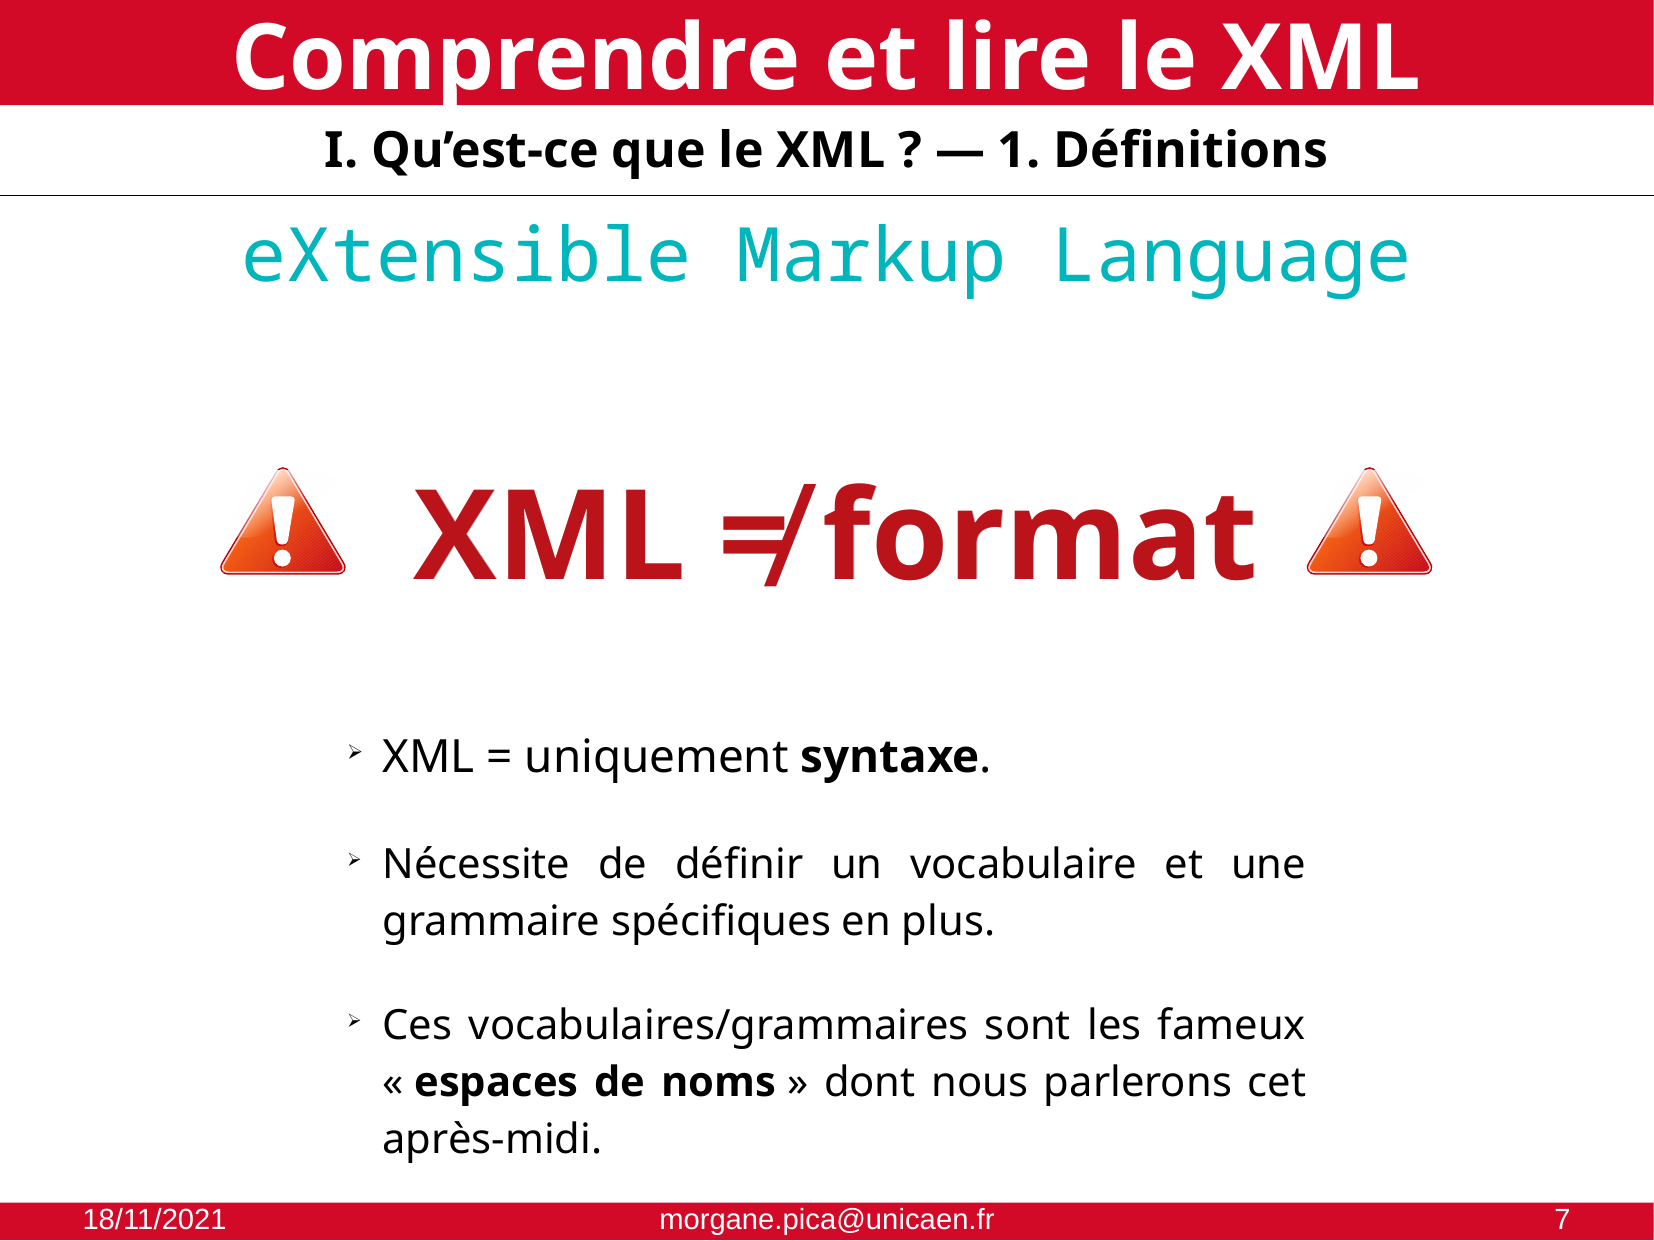

# Comprendre et lire le XML
I. Qu’est-ce que le XML ? — 1. Définitions
eXtensible Markup Language
XML ≠ format
XML = uniquement syntaxe.
Nécessite de définir un vocabulaire et une grammaire spécifiques en plus.
Ces vocabulaires/grammaires sont les fameux « espaces de noms » dont nous parlerons cet après-midi.
18/11/2021
morgane.pica@unicaen.fr
7